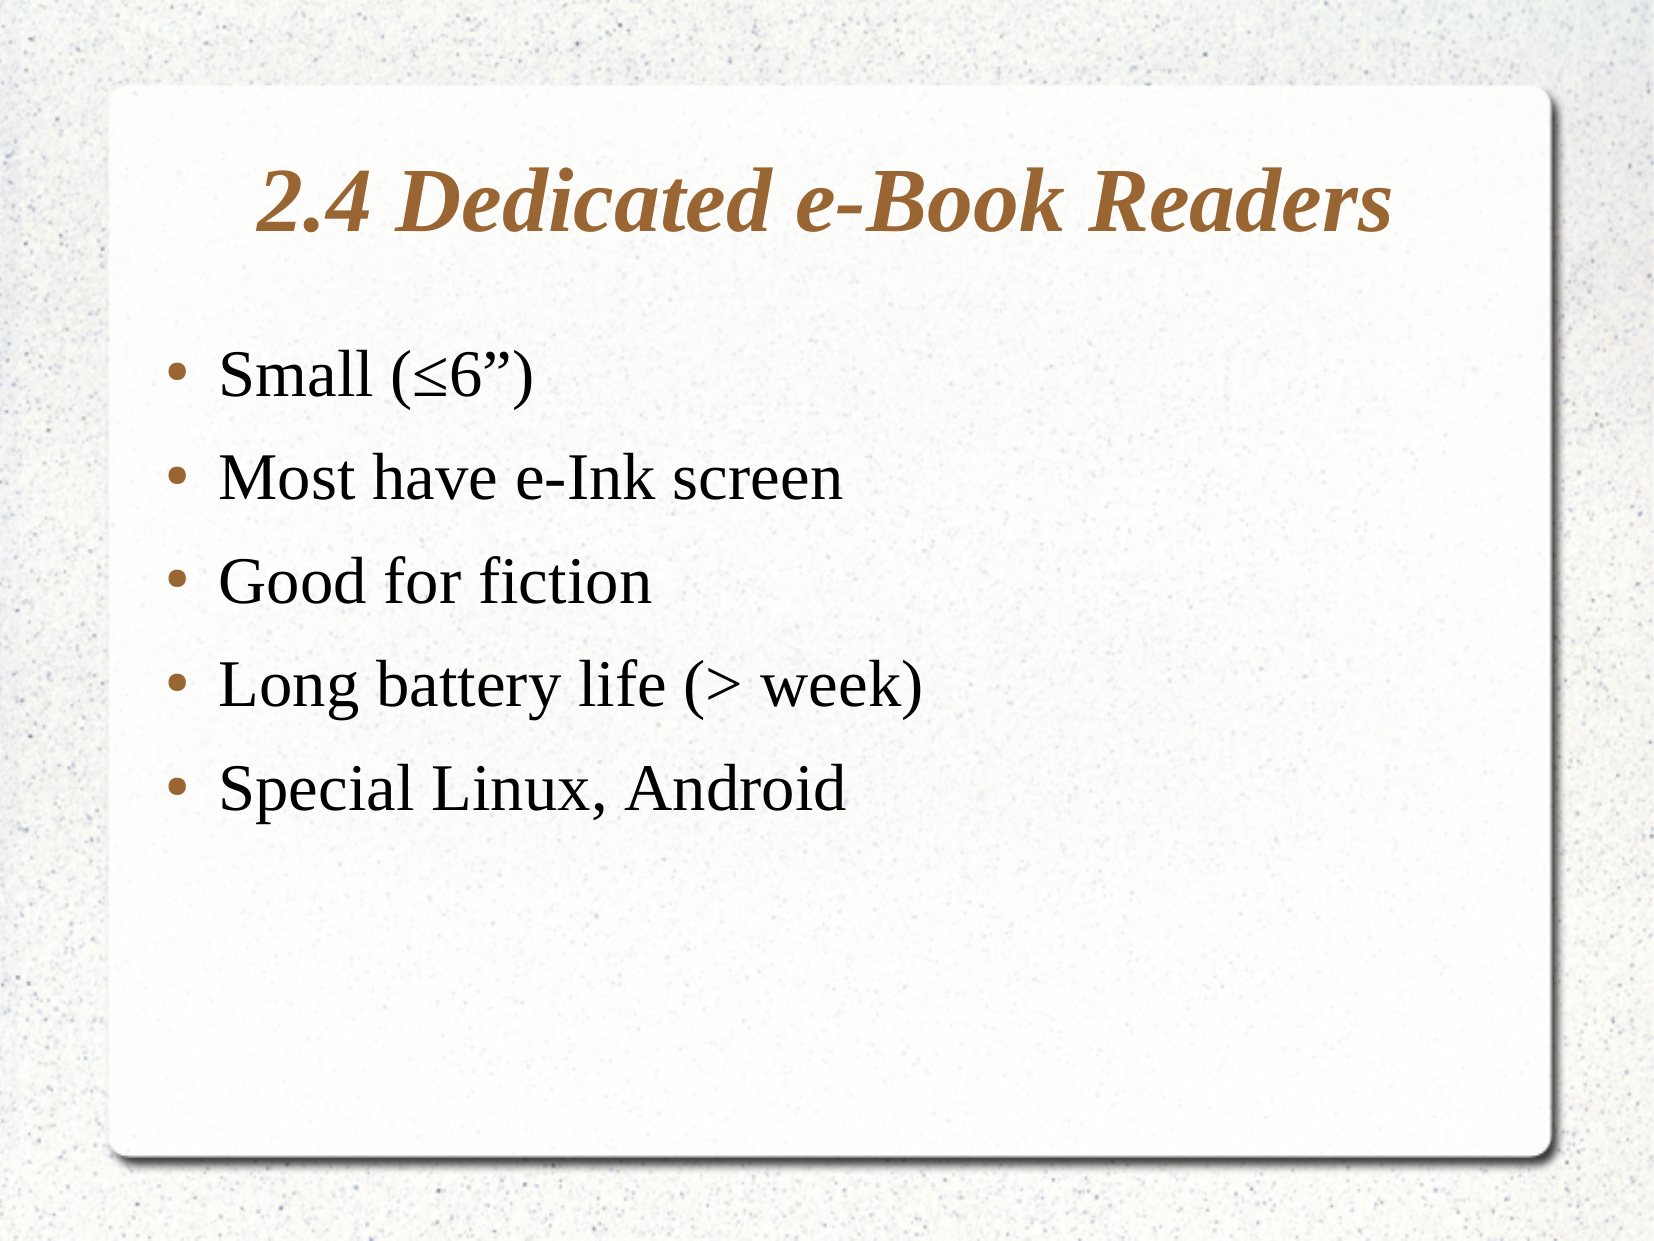

# 2.4 Dedicated e-Book Readers
Small (≤6”)
Most have e-Ink screen
Good for fiction
Long battery life (> week)
Special Linux, Android